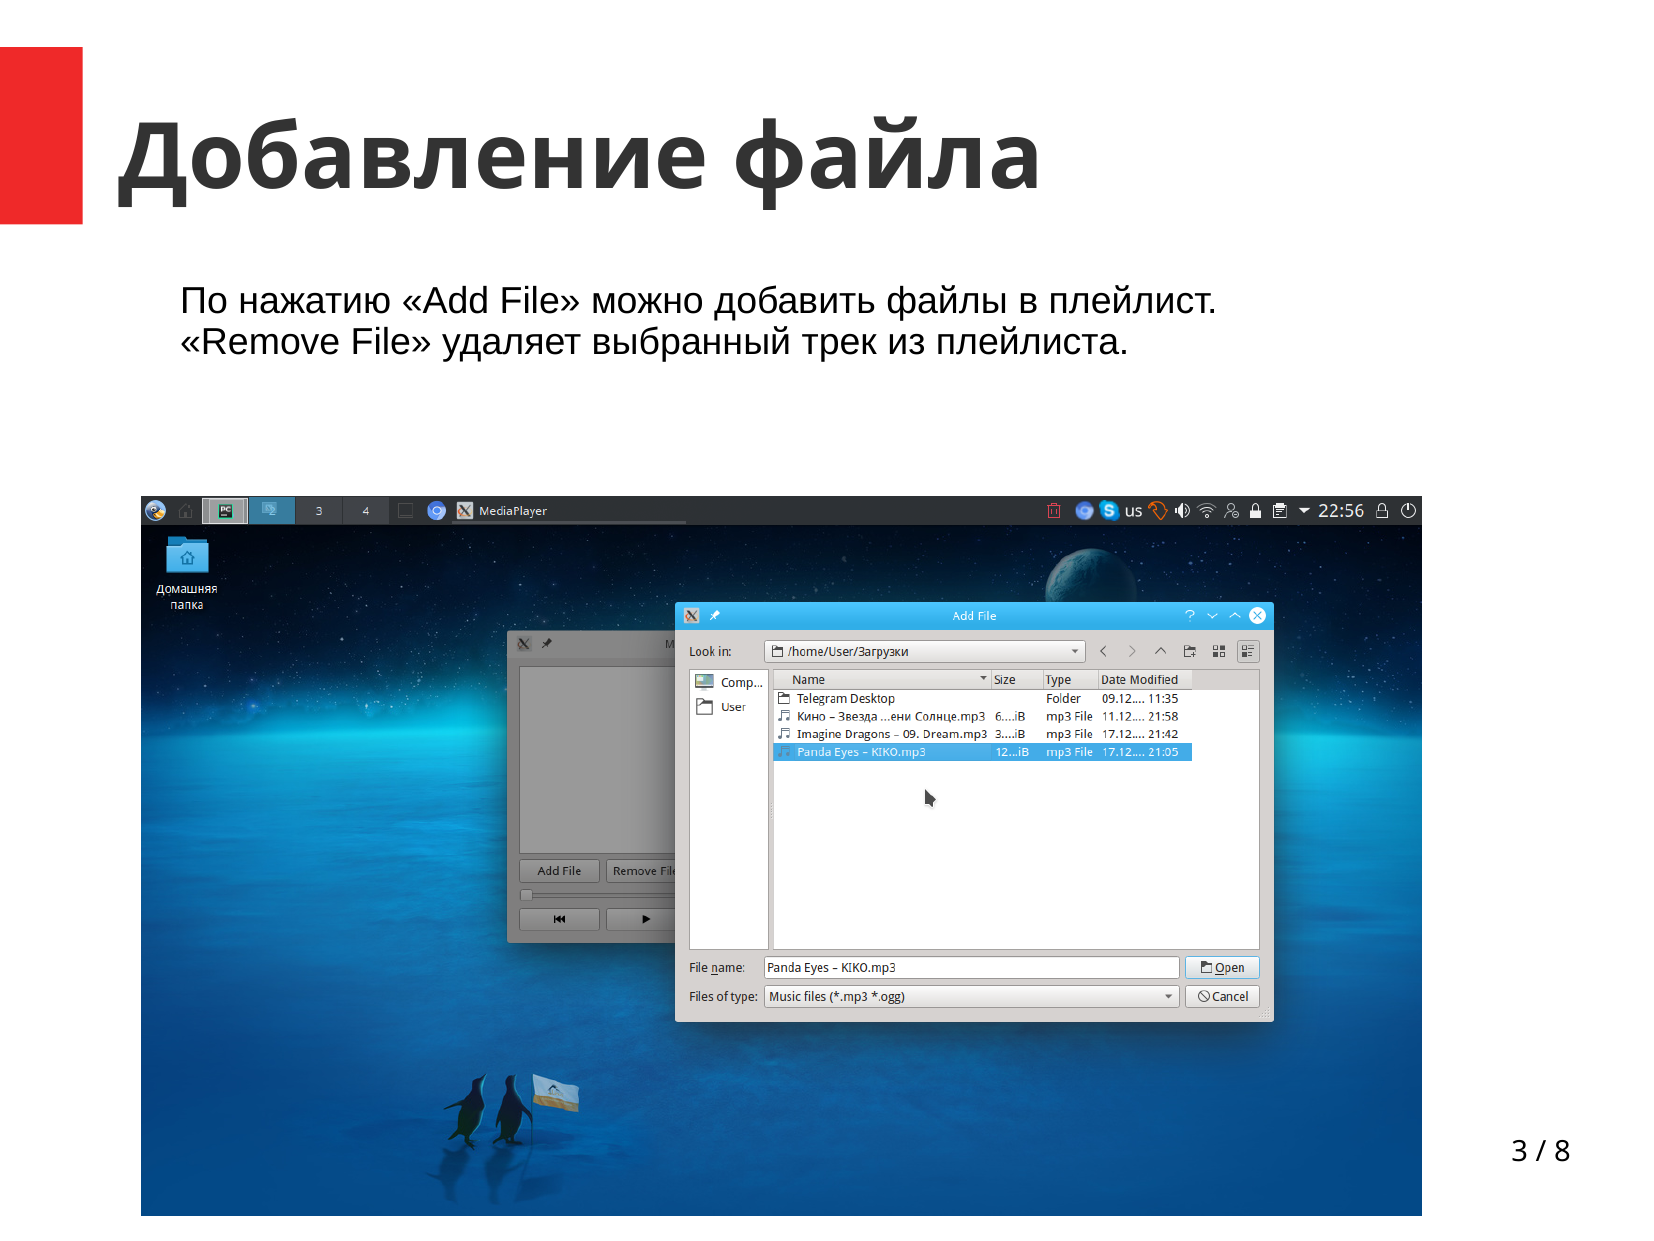

# Добавление файла
По нажатию «Add File» можно добавить файлы в плейлист.
«Remove File» удаляет выбранный трек из плейлиста.
3